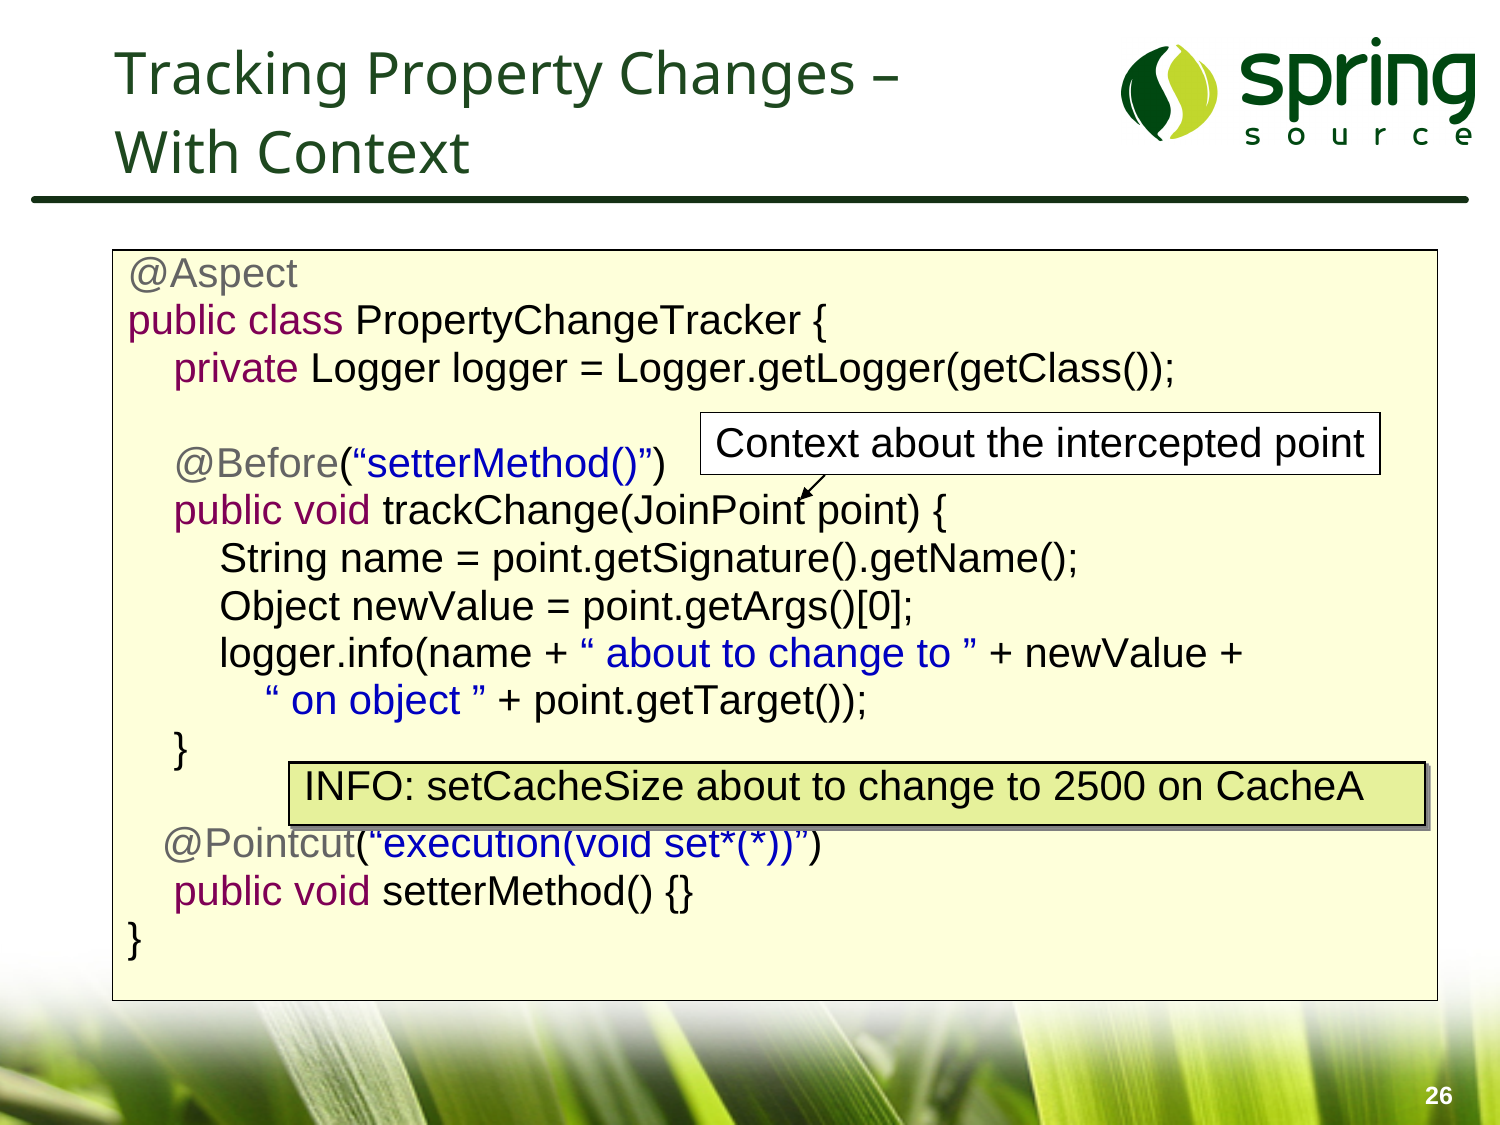

# Tracking Property Changes – With Context
@Aspect
public class PropertyChangeTracker {
 private Logger logger = Logger.getLogger(getClass());
 @Before(“setterMethod()”)
 public void trackChange(JoinPoint point) {
 String name = point.getSignature().getName();
 Object newValue = point.getArgs()[0];
 logger.info(name + “ about to change to ” + newValue +
 “ on object ” + point.getTarget());
 }
 @Pointcut(“execution(void set*(*))”)
 public void setterMethod() {}
}
Context about the intercepted point
INFO: setCacheSize about to change to 2500 on CacheA